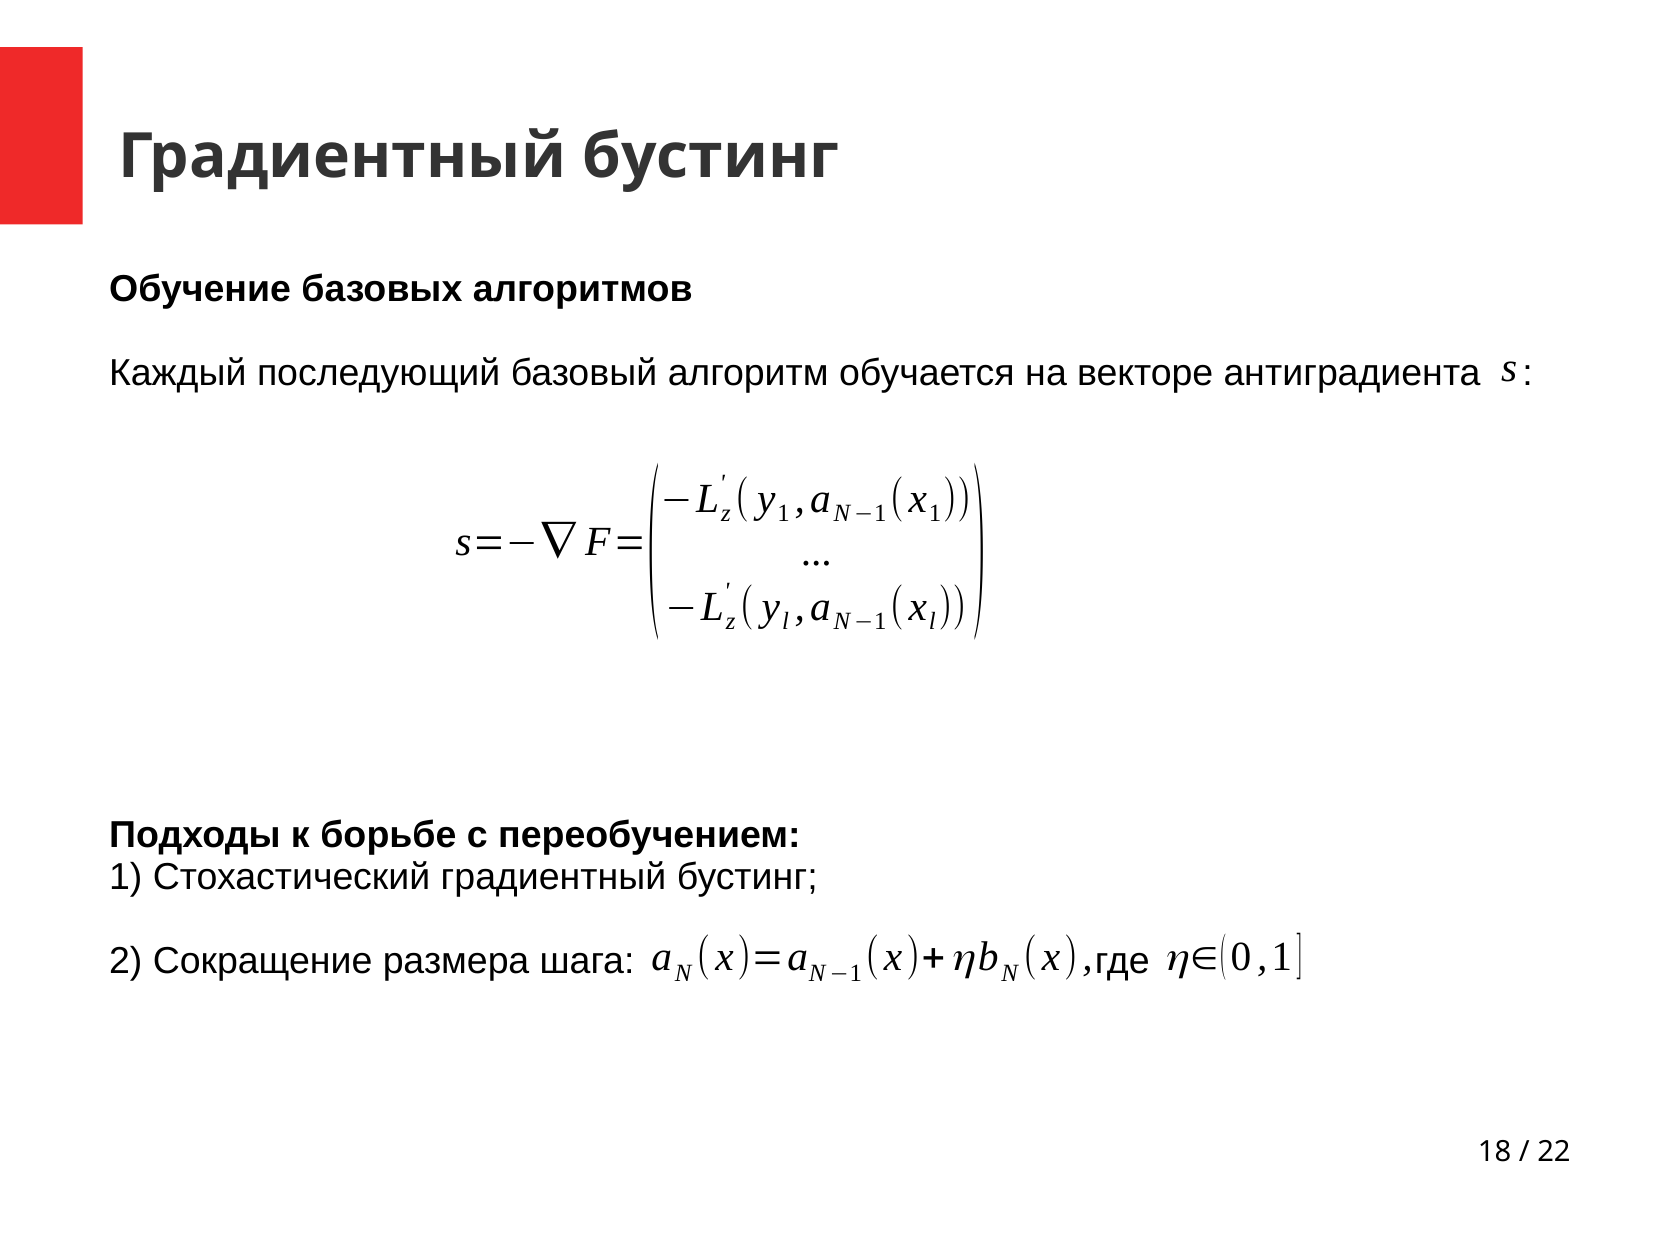

# Градиентный бустинг
Обучение базовых алгоритмов
Каждый последующий базовый алгоритм обучается на векторе антиградиента :
Подходы к борьбе с переобучением:
1) Стохастический градиентный бустинг;
2) Сокращение размера шага: где
18